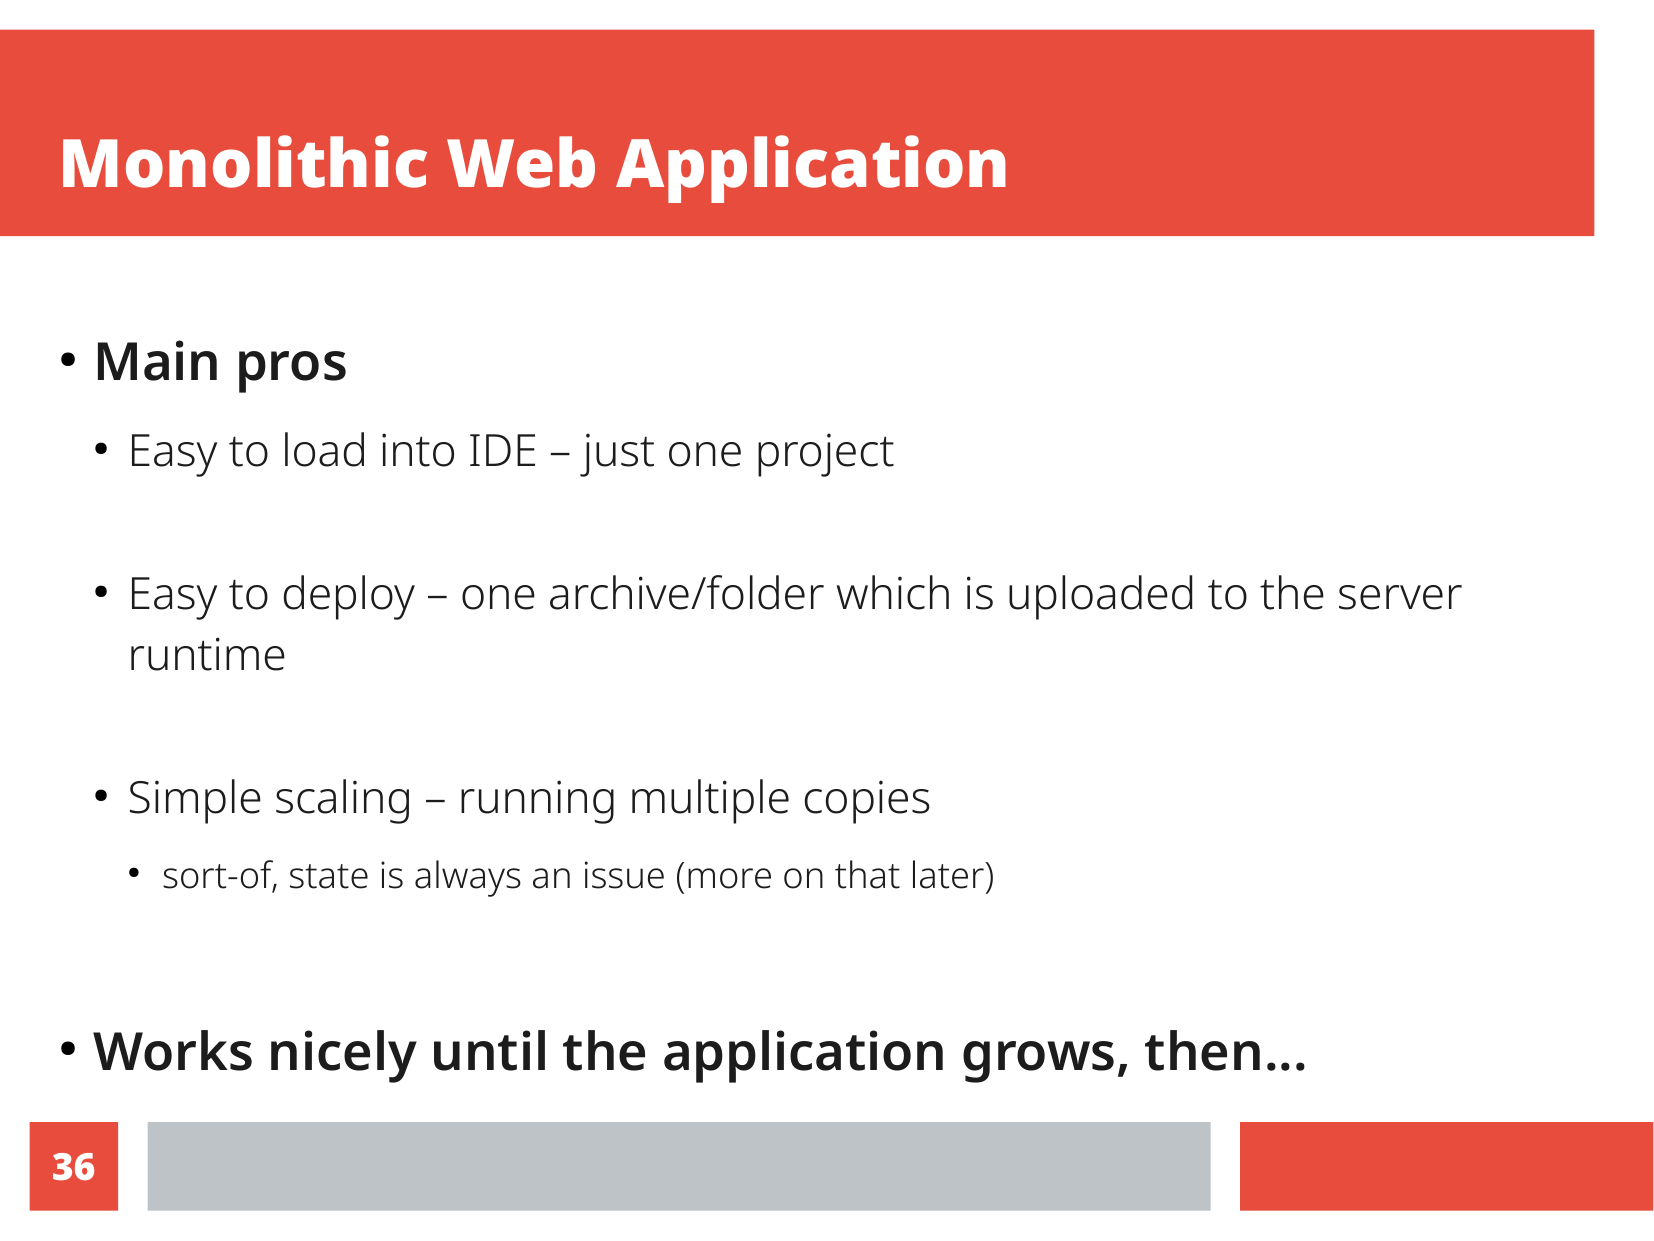

# Monolithic Web Application
Main pros
Easy to load into IDE – just one project
Easy to deploy – one archive/folder which is uploaded to the server runtime
Simple scaling – running multiple copies
sort-of, state is always an issue (more on that later)
Works nicely until the application grows, then...
36